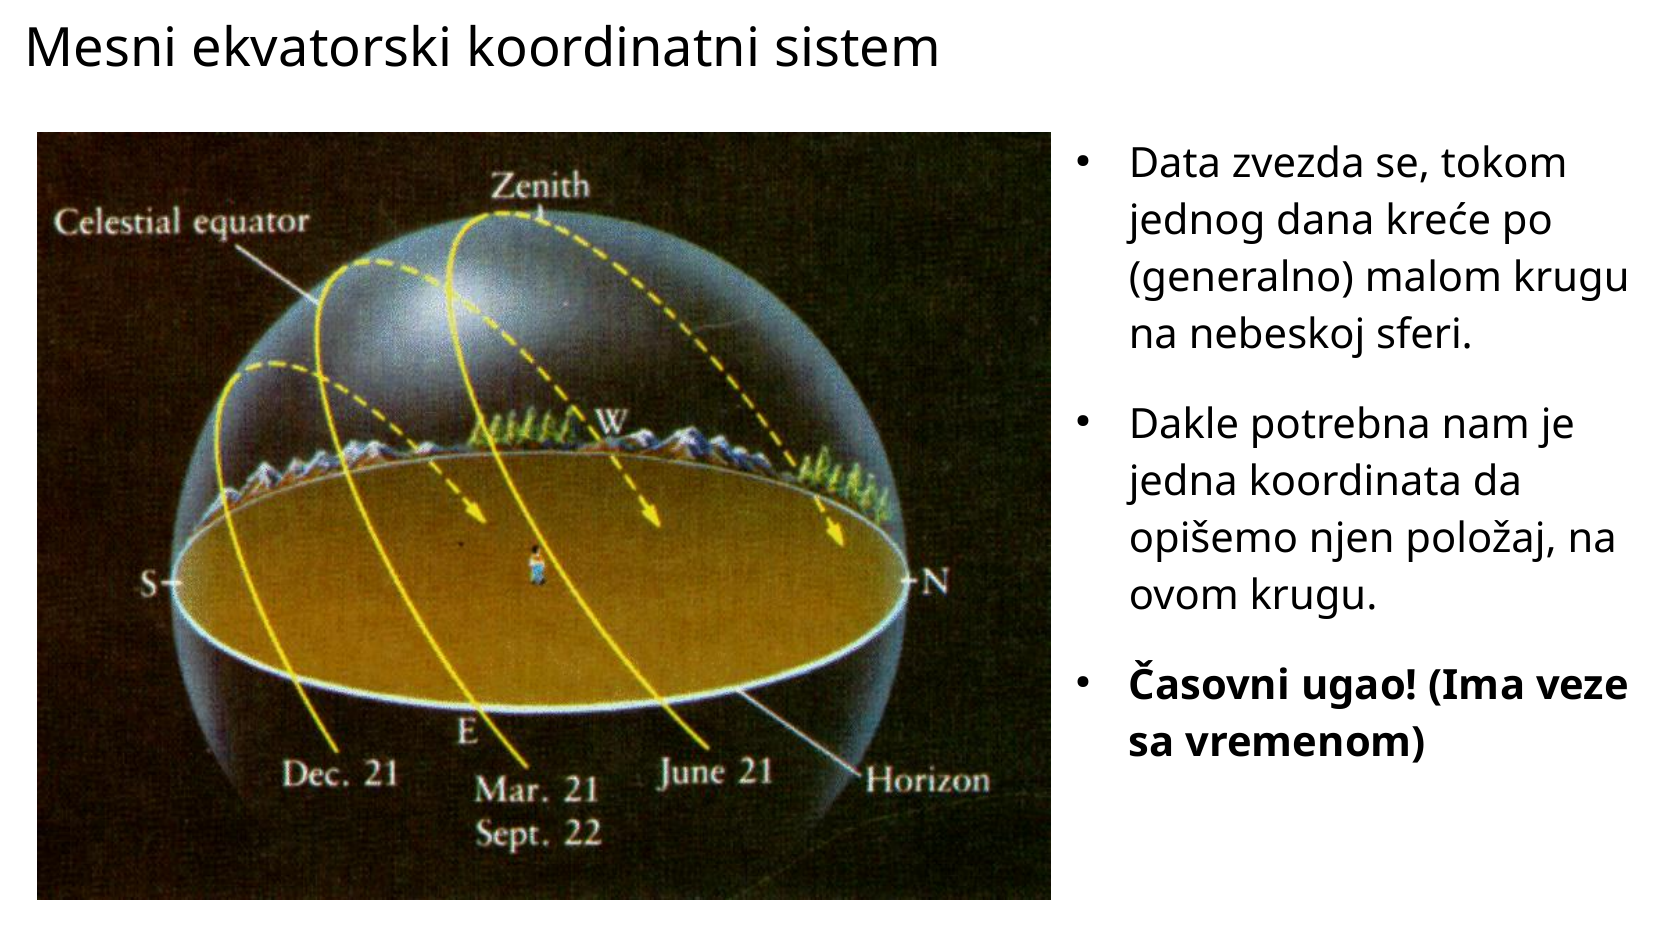

# Mesni ekvatorski koordinatni sistem
Data zvezda se, tokom jednog dana kreće po (generalno) malom krugu na nebeskoj sferi.
Dakle potrebna nam je jedna koordinata da opišemo njen položaj, na ovom krugu.
Časovni ugao! (Ima veze sa vremenom)